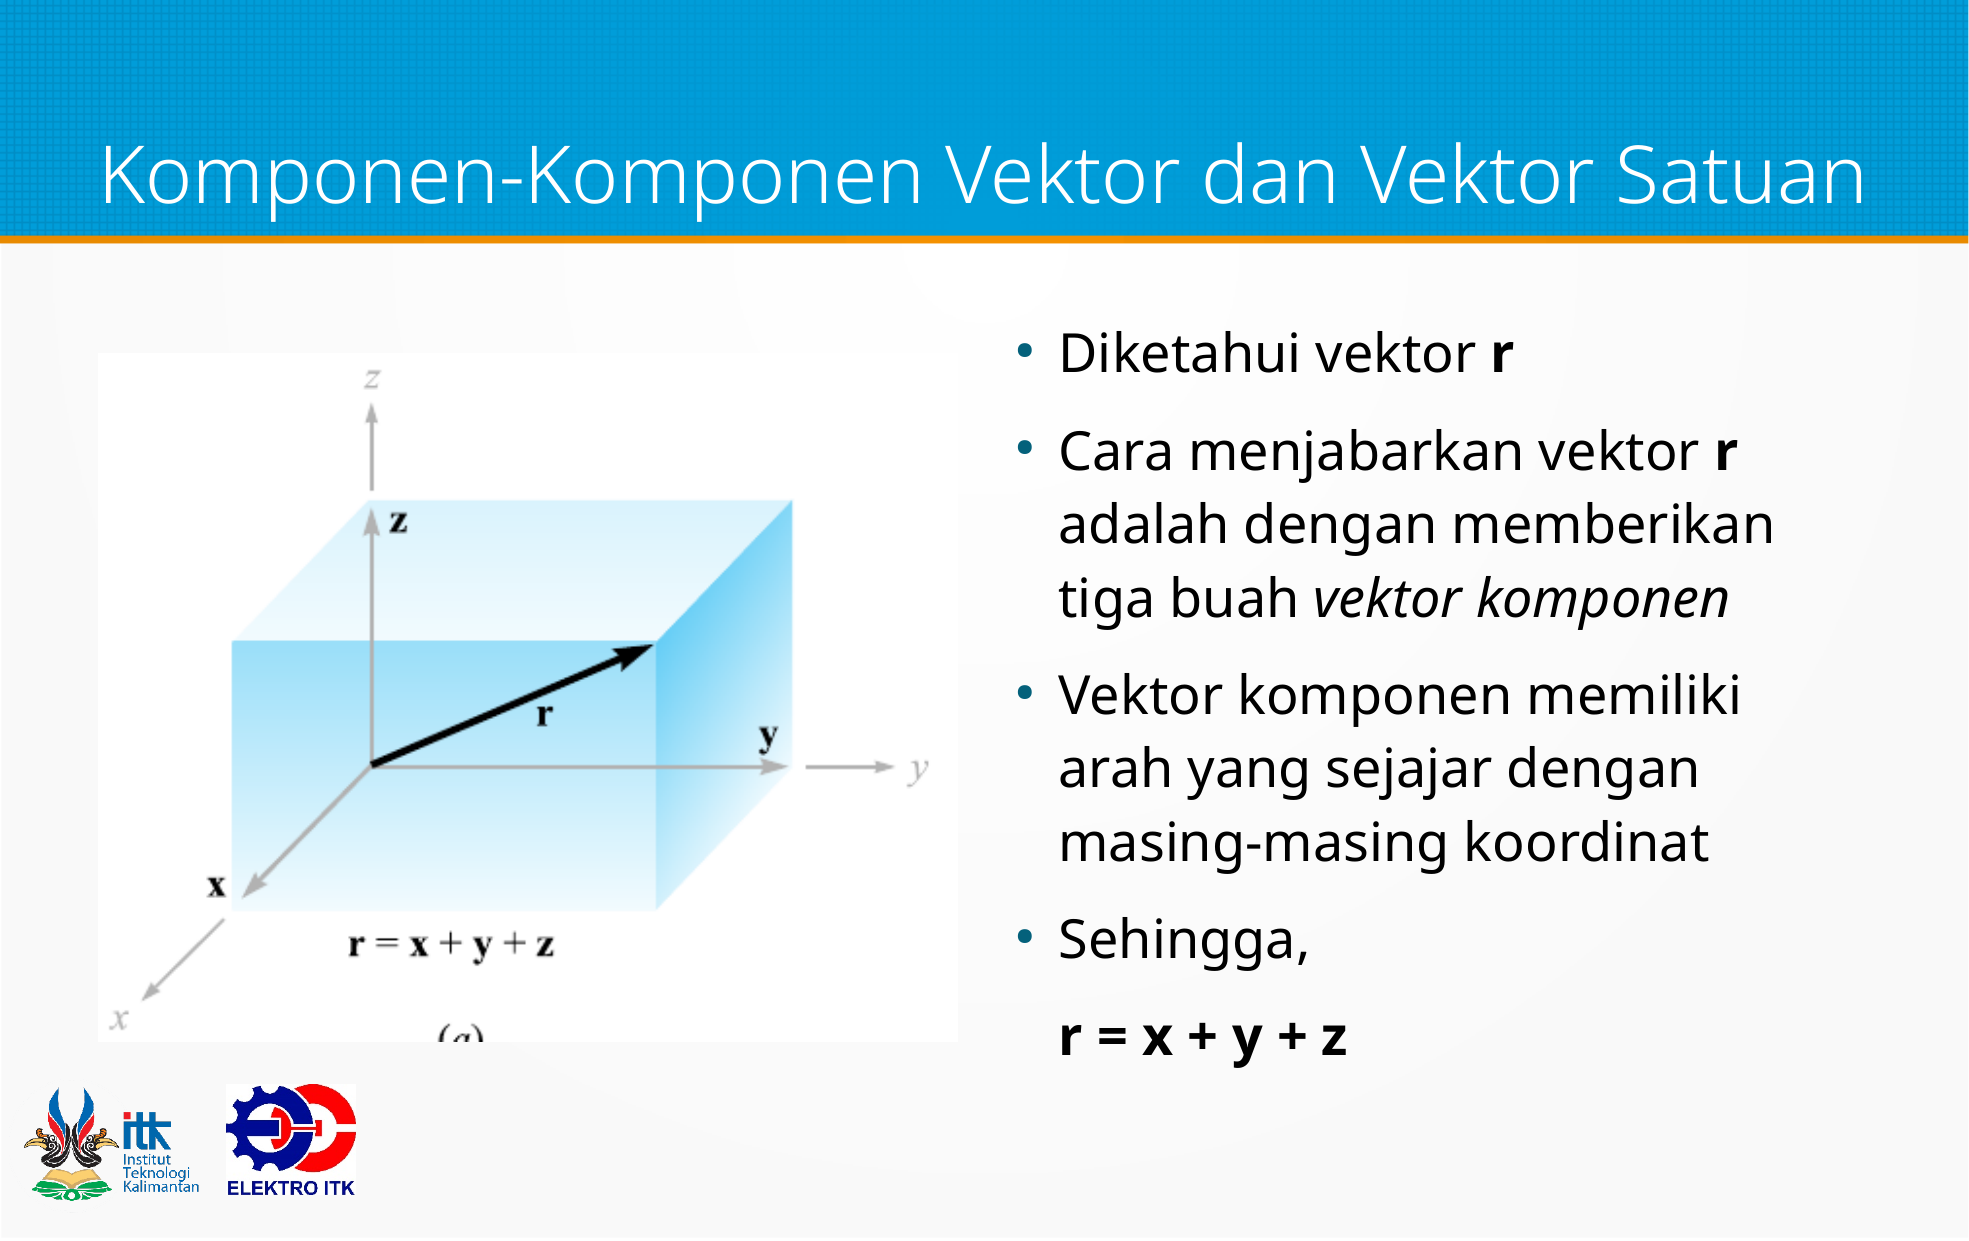

# Komponen-Komponen Vektor dan Vektor Satuan
Diketahui vektor r
Cara menjabarkan vektor r adalah dengan memberikan tiga buah vektor komponen
Vektor komponen memiliki arah yang sejajar dengan masing-masing koordinat
Sehingga,
r = x + y + z